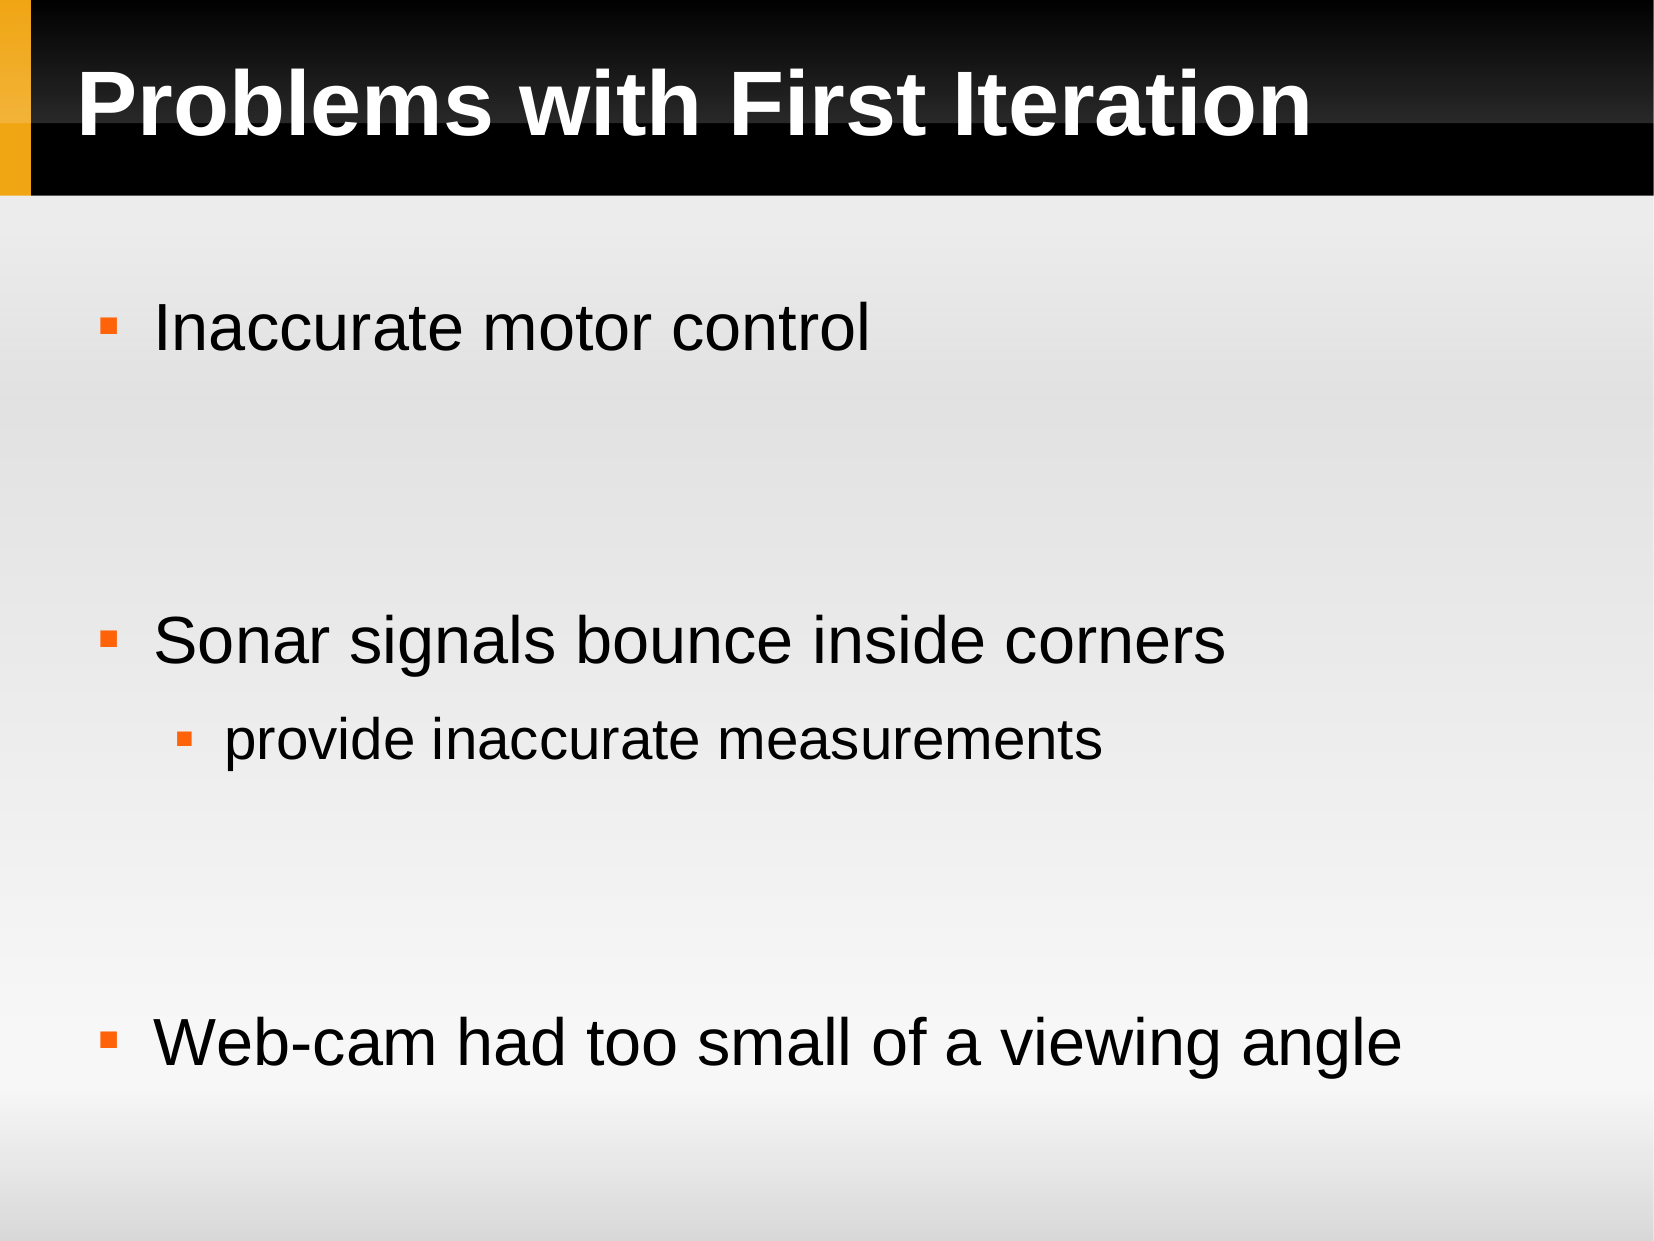

# Problems with First Iteration
Inaccurate motor control
Sonar signals bounce inside corners
provide inaccurate measurements
Web-cam had too small of a viewing angle